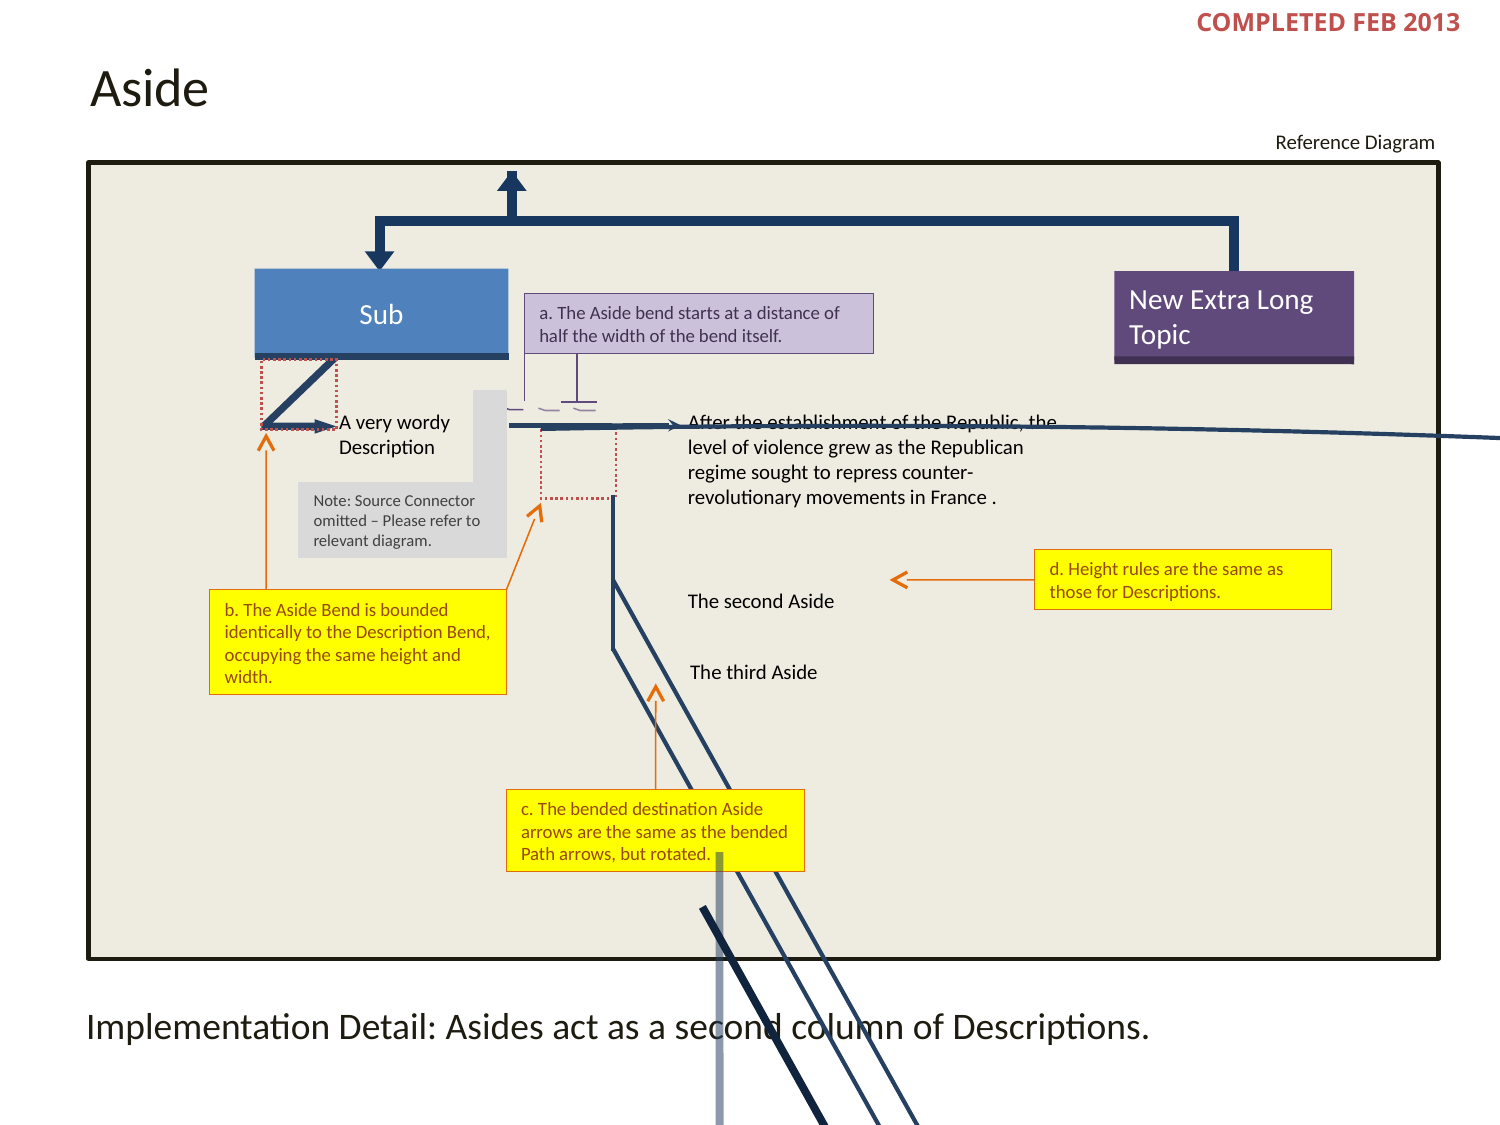

COMPLETED FEB 2013
# Aside
Reference Diagram
Sub
New Extra Long Topic
a. The Aside bend starts at a distance of half the width of the bend itself.
A very wordy Description
After the establishment of the Republic, the level of violence grew as the Republican regime sought to repress counter-revolutionary movements in France .
The second Aside
The third Aside
Note: Source Connector omitted – Please refer to relevant diagram.
d. Height rules are the same as those for Descriptions.
b. The Aside Bend is bounded identically to the Description Bend, occupying the same height and width.
c. The bended destination Aside arrows are the same as the bended Path arrows, but rotated.
Implementation Detail: Asides act as a second column of Descriptions.